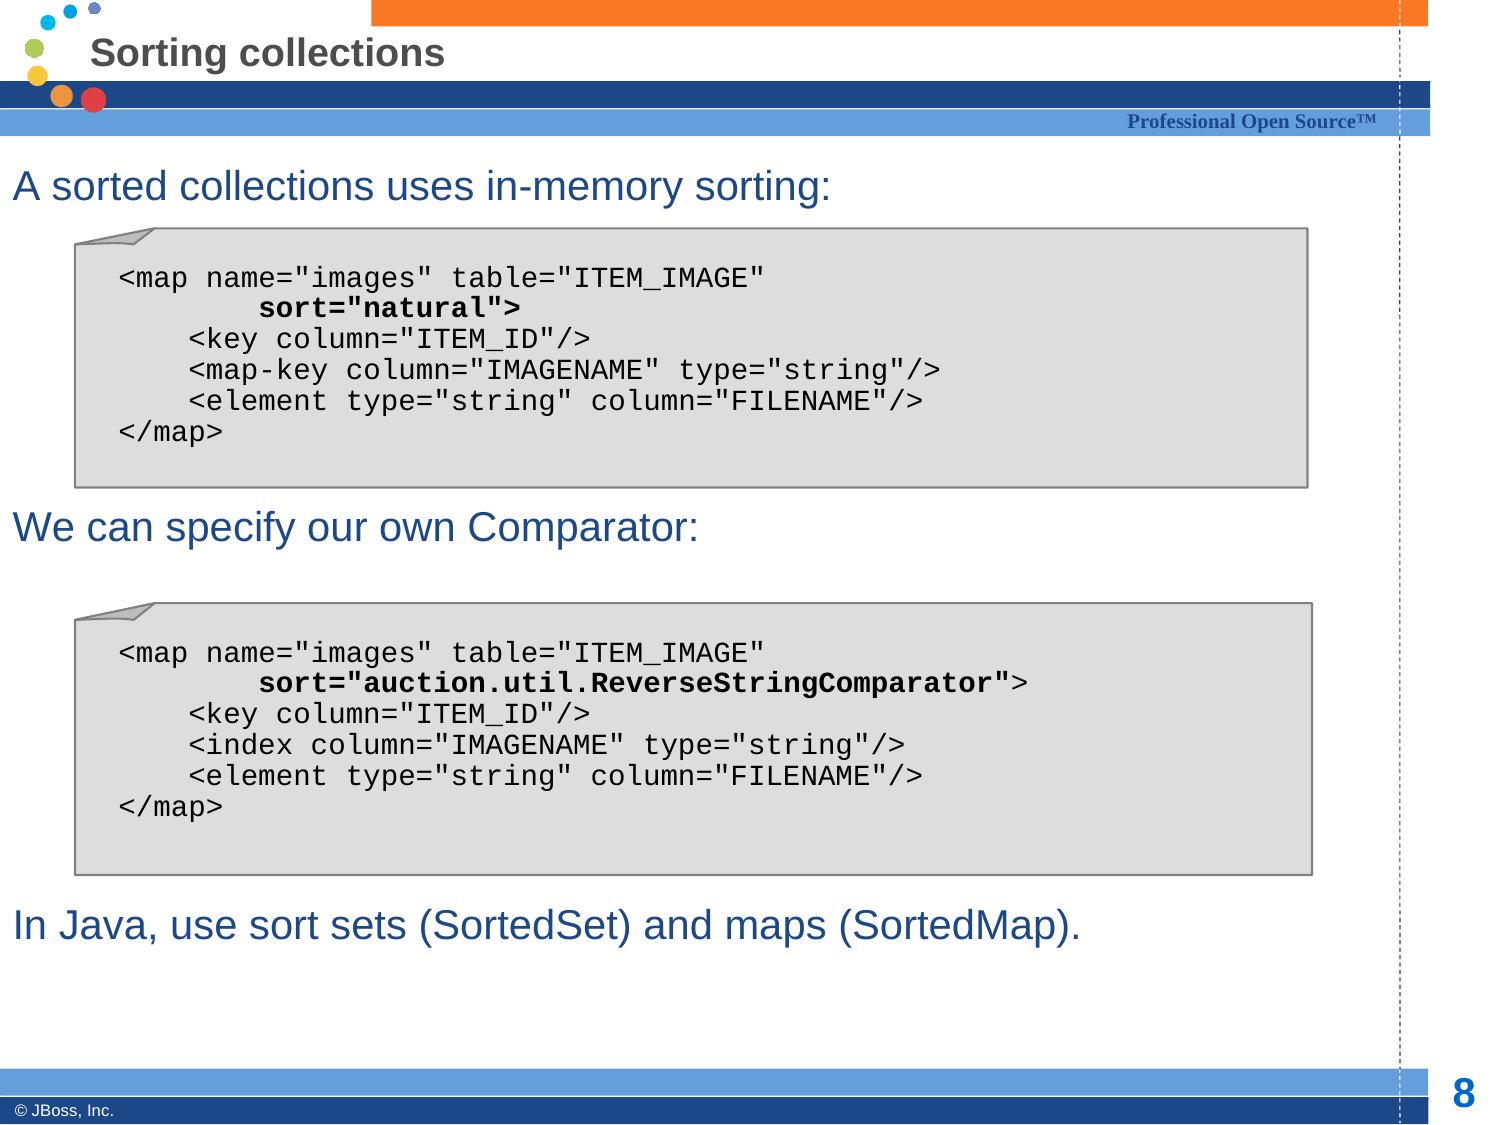

# Sorting collections
A sorted collections uses in-memory sorting:
We can specify our own Comparator:
In Java, use sort sets (SortedSet) and maps (SortedMap).
<map name="images" table="ITEM_IMAGE"
 sort="natural">
 <key column="ITEM_ID"/>
 <map-key column="IMAGENAME" type="string"/>
 <element type="string" column="FILENAME"/>
</map>
<map name="images" table="ITEM_IMAGE"
 sort="auction.util.ReverseStringComparator">
 <key column="ITEM_ID"/>
 <index column="IMAGENAME" type="string"/>
 <element type="string" column="FILENAME"/>
</map>